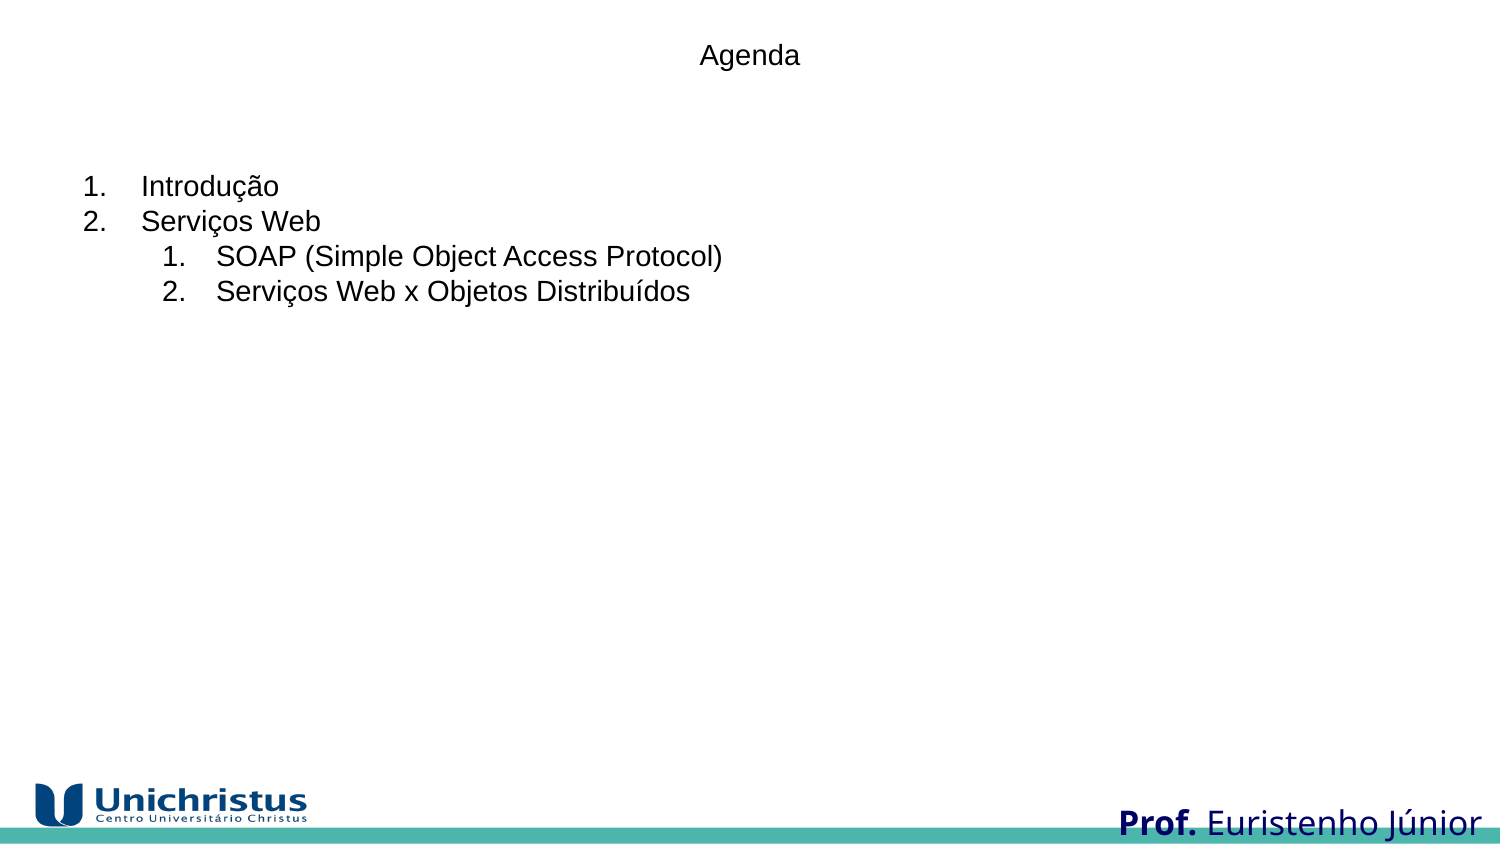

# Agenda
Introdução
Serviços Web
SOAP (Simple Object Access Protocol)
Serviços Web x Objetos Distribuídos
Prof. Euristenho Júnior